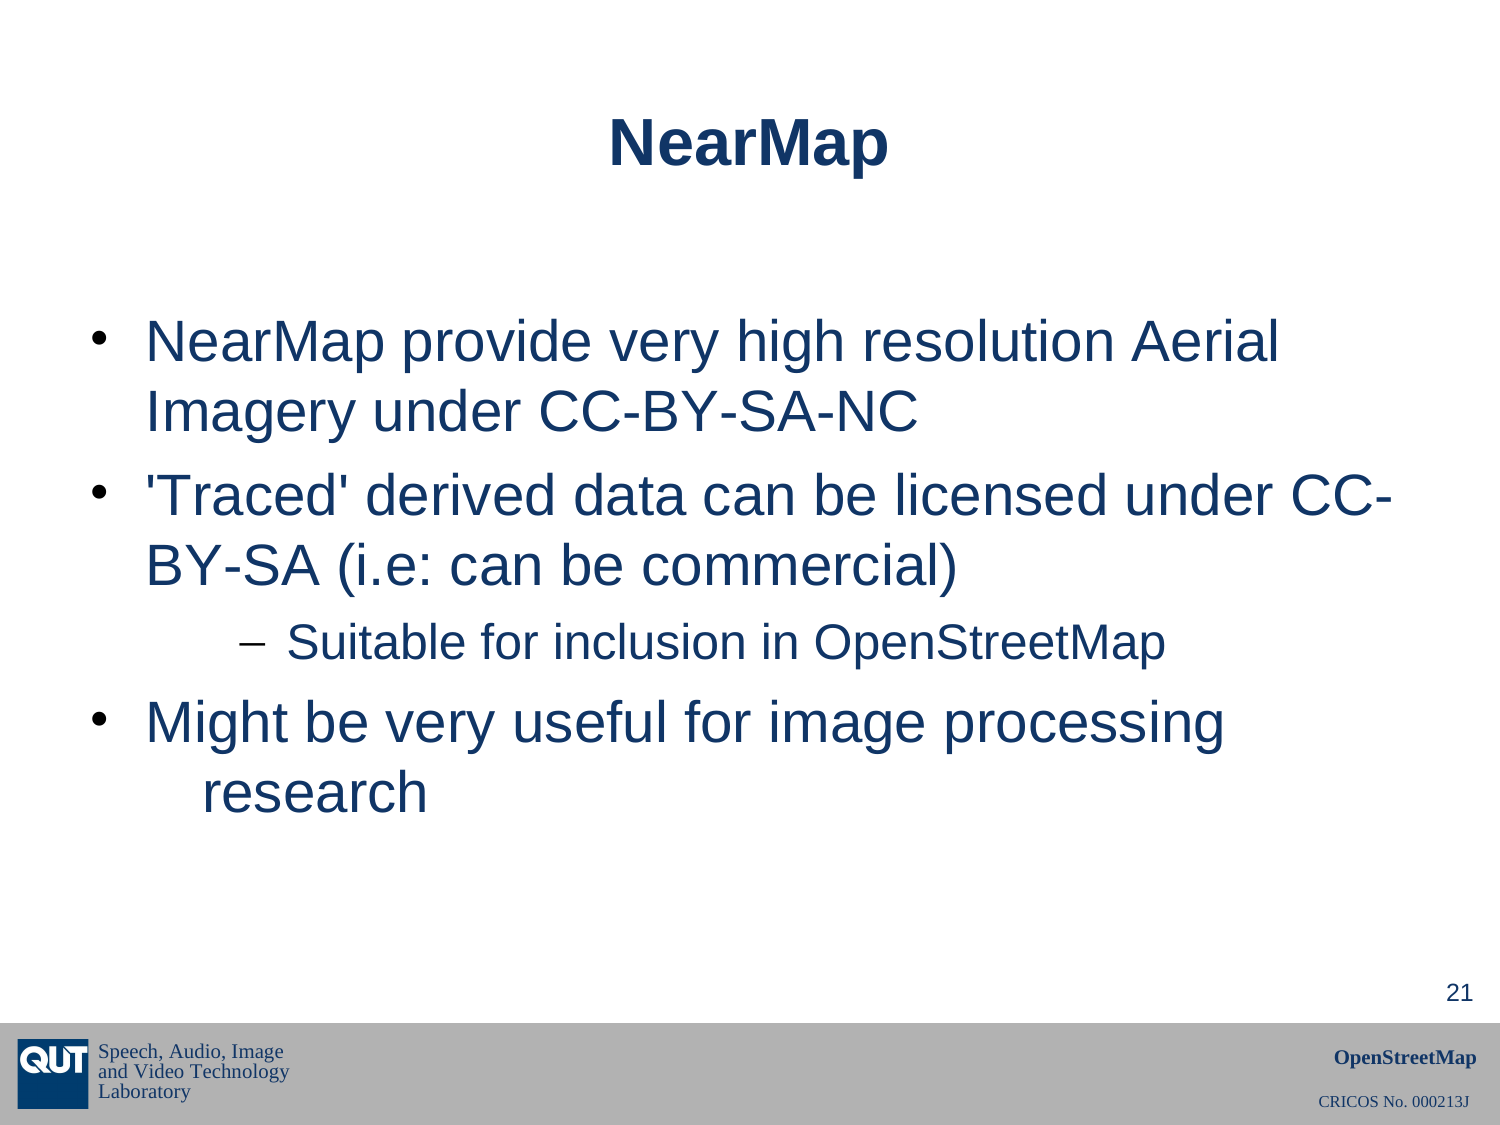

# NearMap
NearMap provide very high resolution Aerial Imagery under CC-BY-SA-NC
'Traced' derived data can be licensed under CC-BY-SA (i.e: can be commercial)
Suitable for inclusion in OpenStreetMap
Might be very useful for image processing research